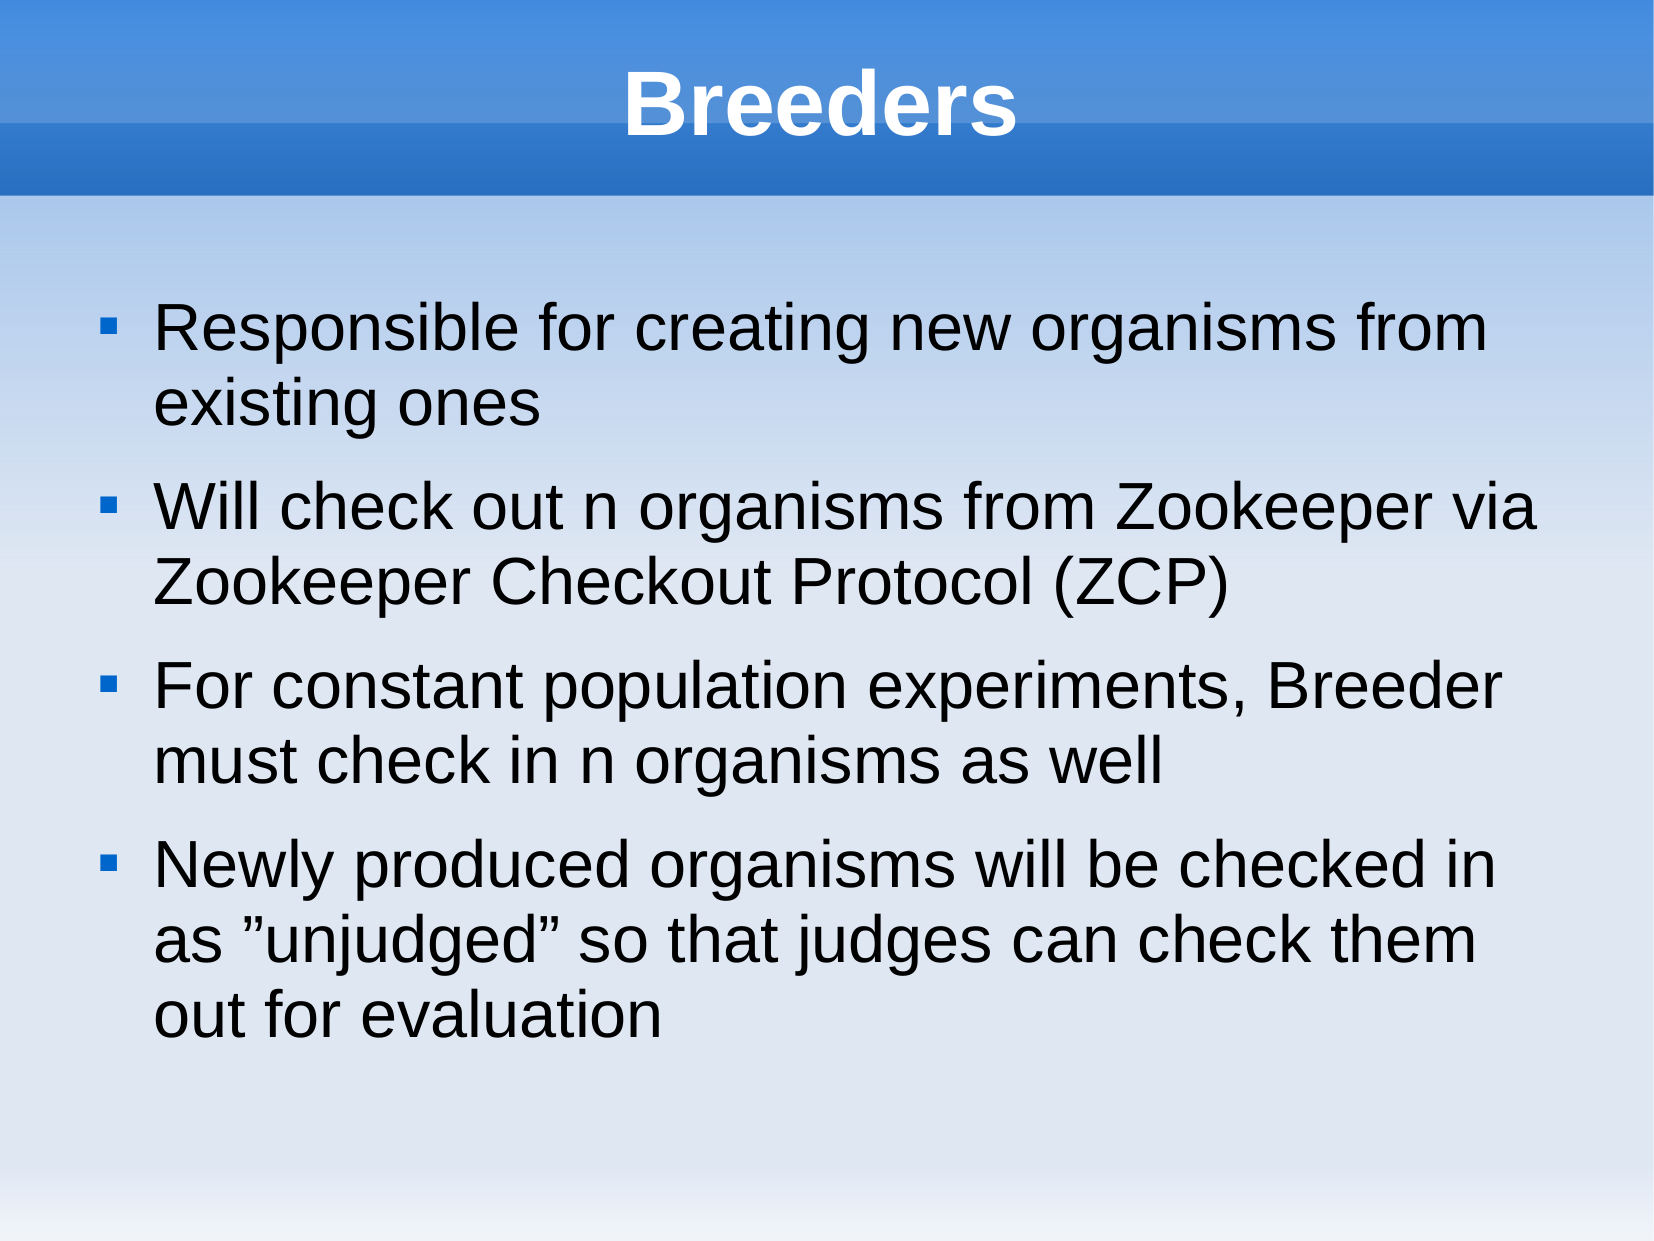

# Breeders
Responsible for creating new organisms from existing ones
Will check out n organisms from Zookeeper via Zookeeper Checkout Protocol (ZCP)
For constant population experiments, Breeder must check in n organisms as well
Newly produced organisms will be checked in as ”unjudged” so that judges can check them out for evaluation